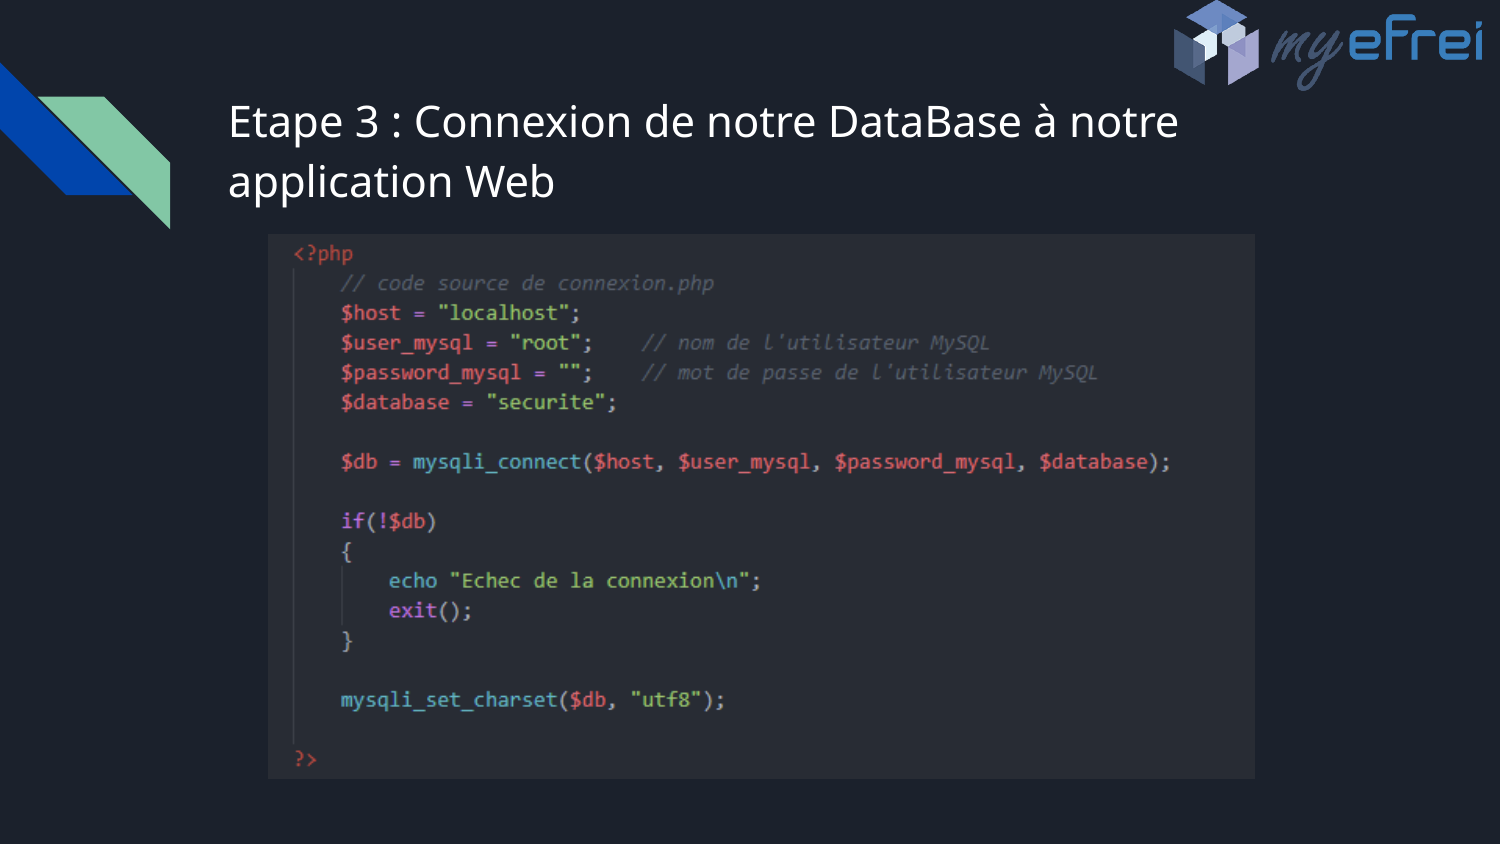

# Etape 3 : Connexion de notre DataBase à notre application Web